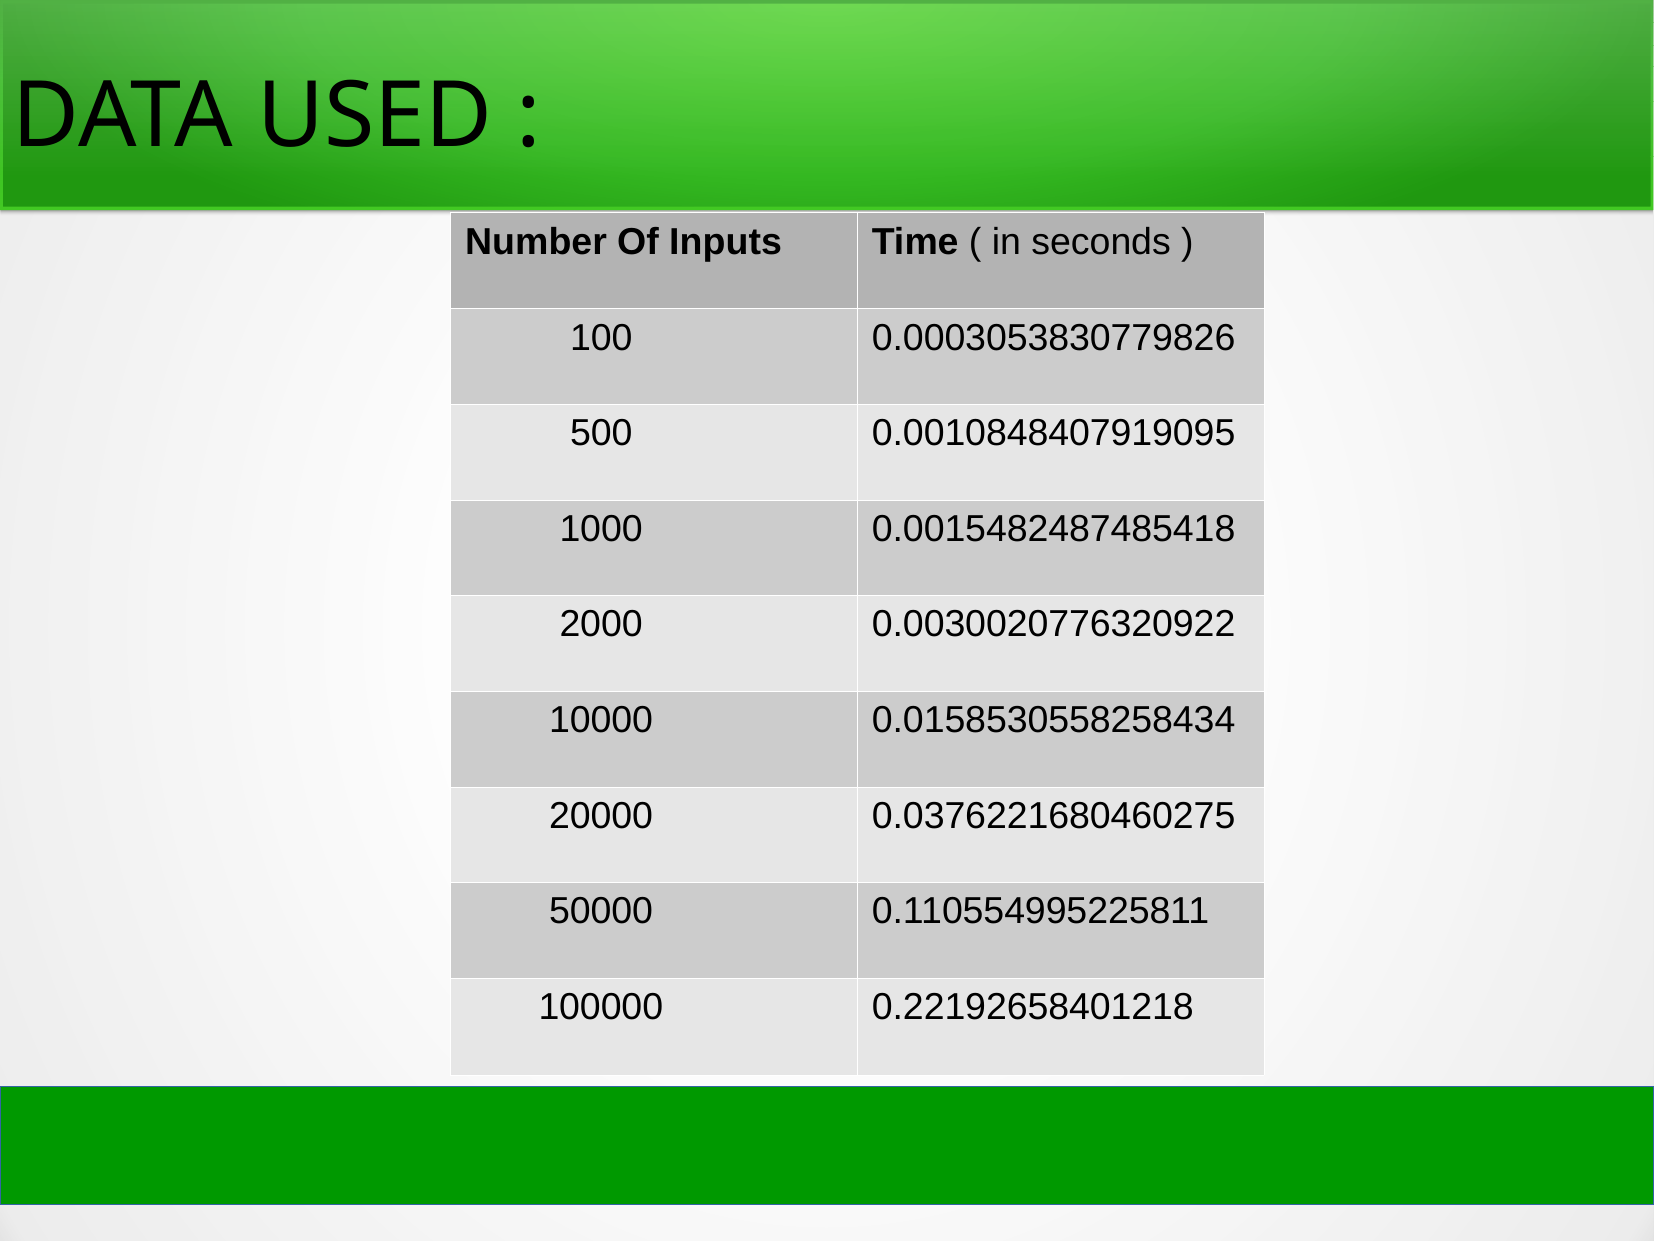

DATA USED :
| Number Of Inputs | Time ( in seconds ) |
| --- | --- |
| 100 | 0.0003053830779826 |
| 500 | 0.0010848407919095 |
| 1000 | 0.0015482487485418 |
| 2000 | 0.0030020776320922 |
| 10000 | 0.0158530558258434 |
| 20000 | 0.0376221680460275 |
| 50000 | 0.110554995225811 |
| 100000 | 0.22192658401218 |
12/26/03
AVL Trees - Lecture 8
20